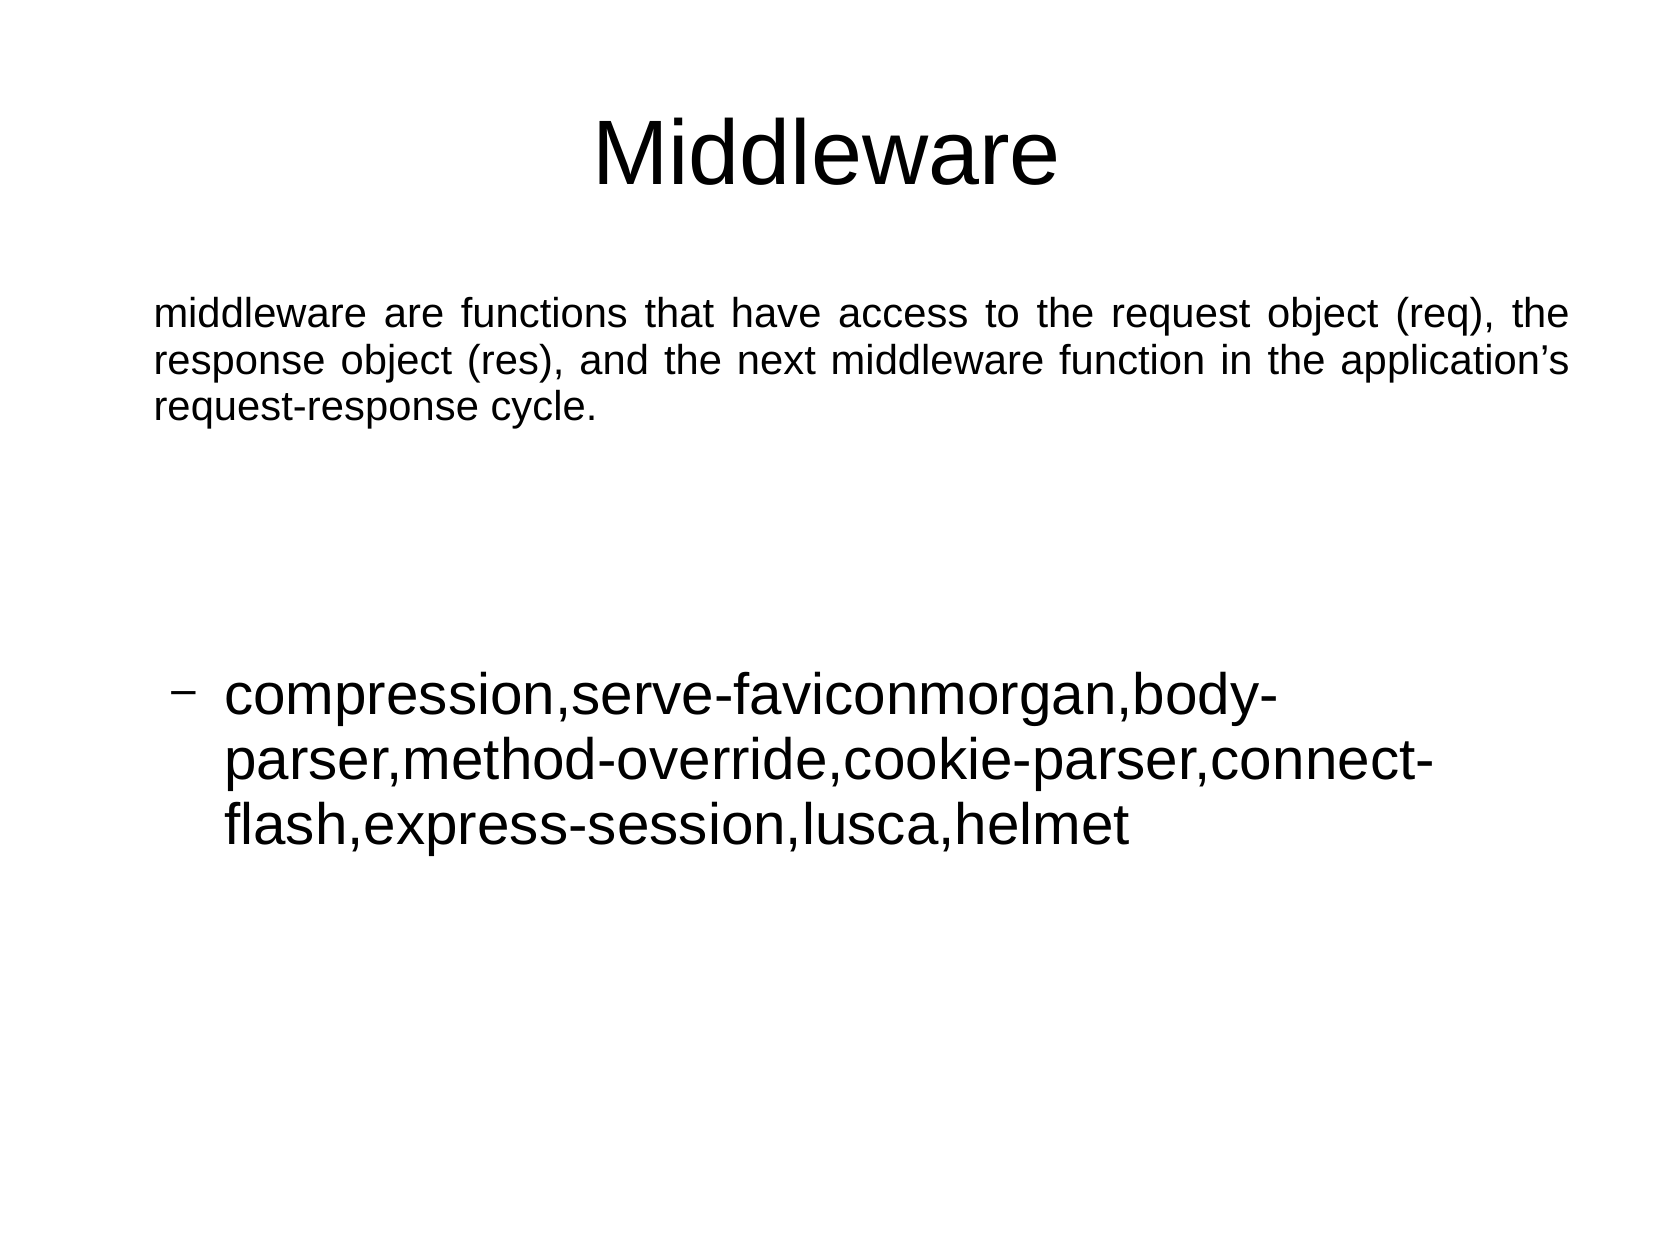

# Middleware
middleware are functions that have access to the request object (req), the response object (res), and the next middleware function in the application’s request-response cycle.
compression,serve-faviconmorgan,body-parser,method-override,cookie-parser,connect-flash,express-session,lusca,helmet